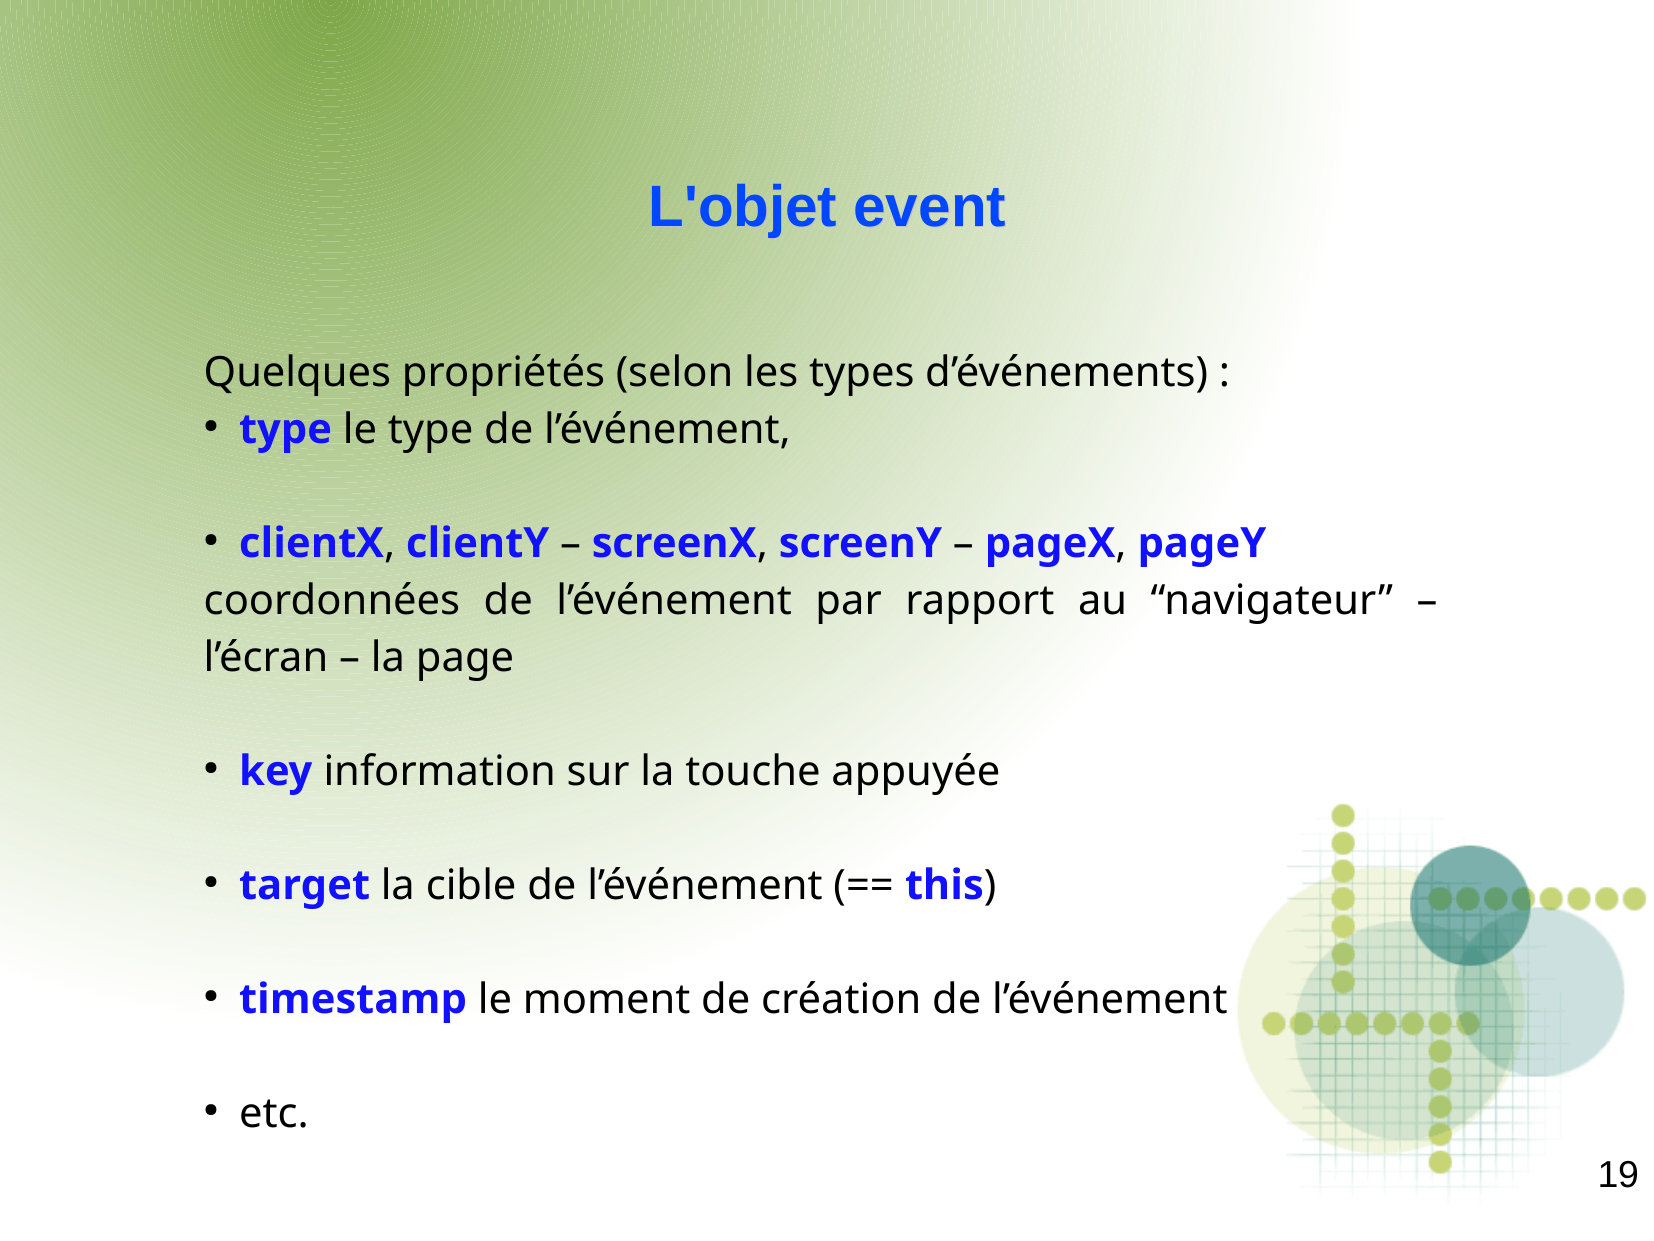

# L'objet event
Quelques propriétés (selon les types d’événements) :
type le type de l’événement,
clientX, clientY – screenX, screenY – pageX, pageY
coordonnées de l’événement par rapport au “navigateur” – l’écran – la page
key information sur la touche appuyée
target la cible de l’événement (== this)
timestamp le moment de création de l’événement
etc.